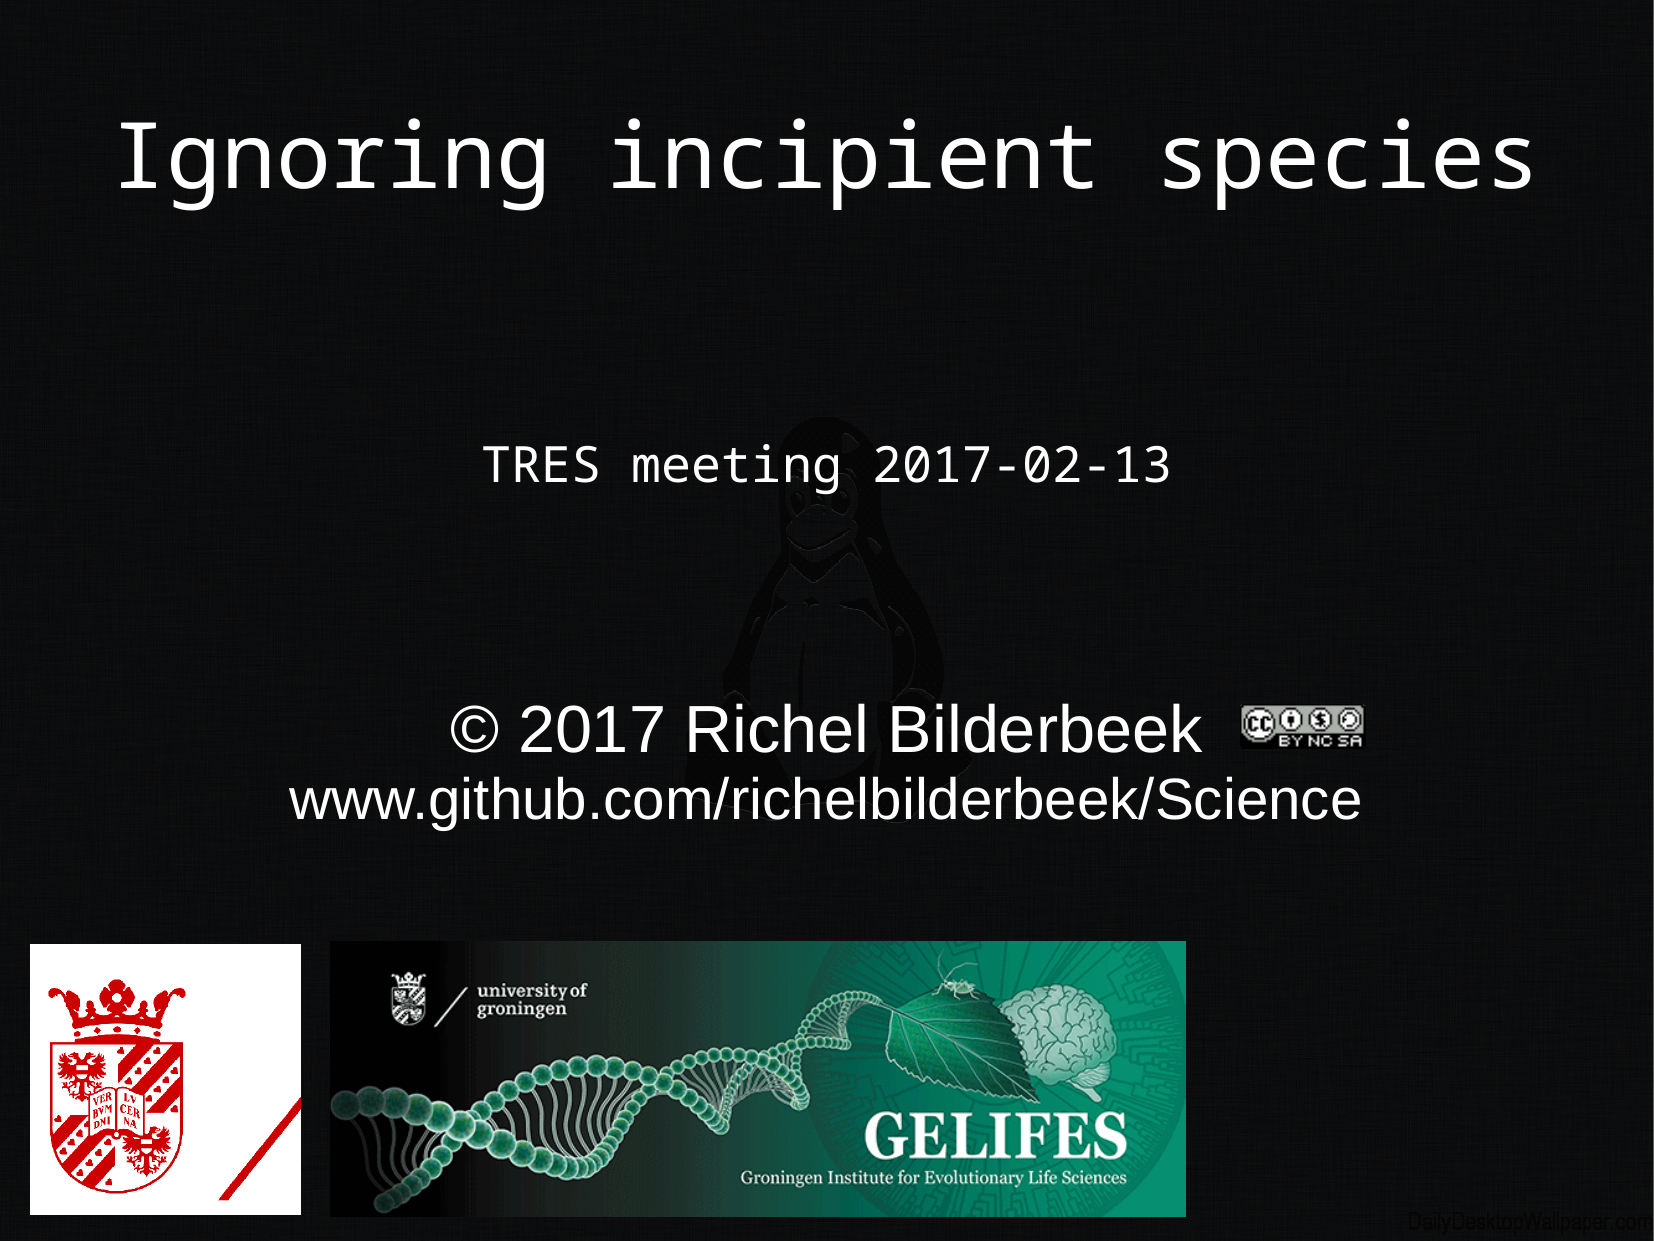

# Ignoring incipient species
© 2017 Richel Bilderbeek
www.github.com/richelbilderbeek/Science
TRES meeting 2017-02-13